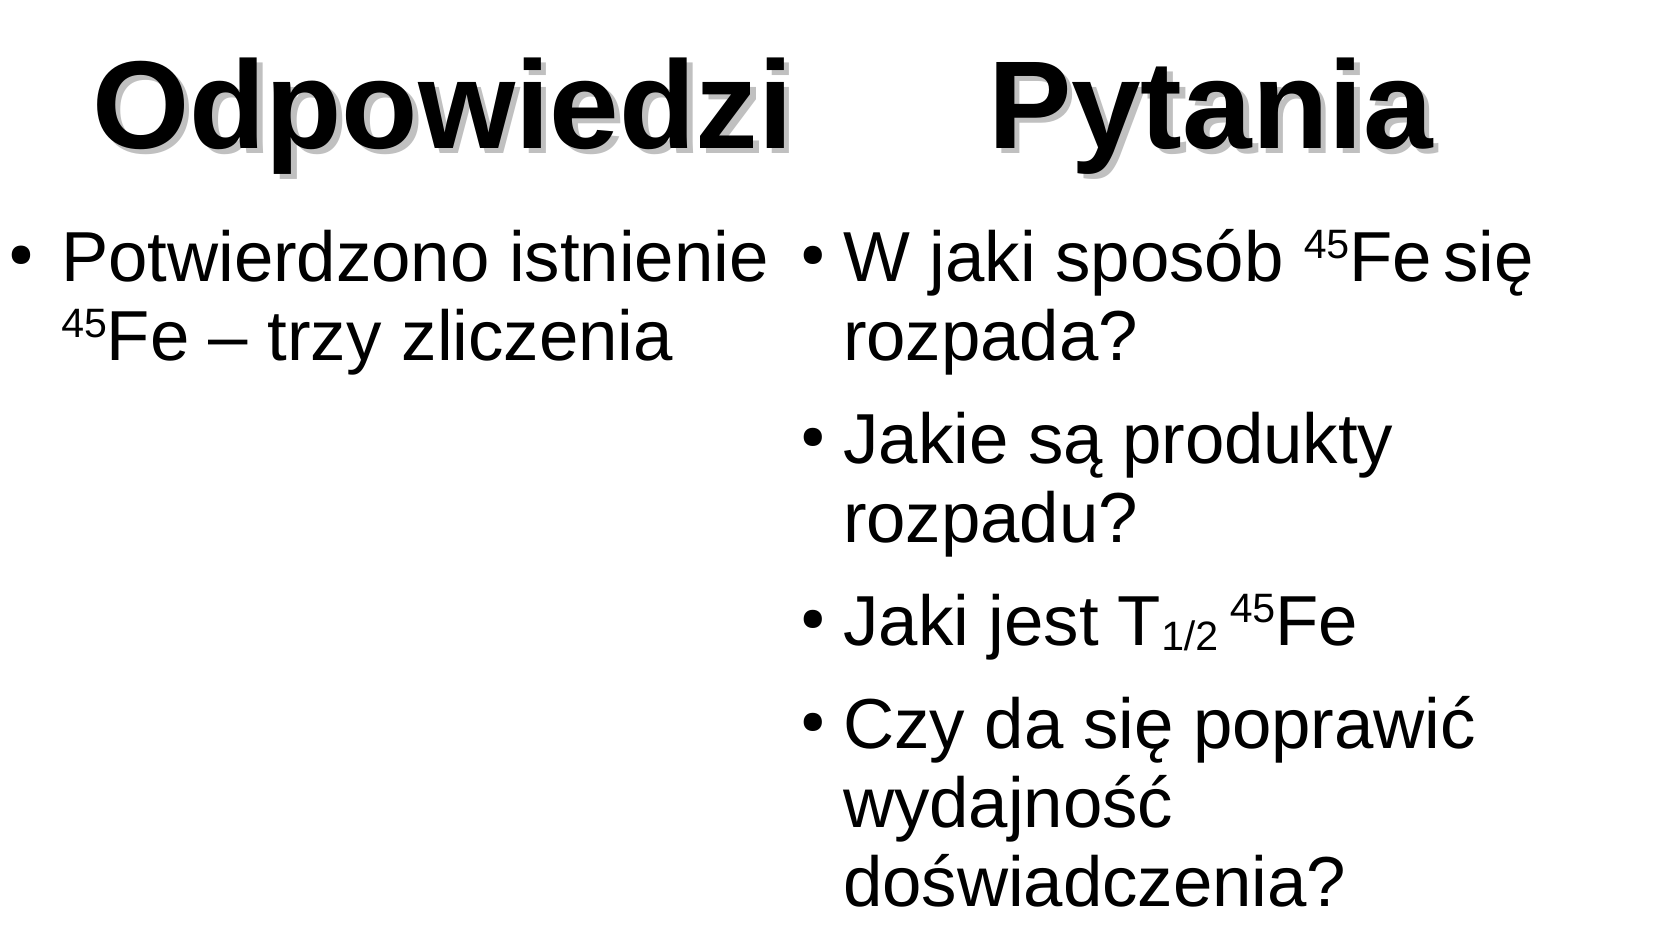

# Odpowiedzi
Pytania
Potwierdzono istnienie 45Fe – trzy zliczenia
W jaki sposób 45Fe się rozpada?
Jakie są produkty rozpadu?
Jaki jest T1/2 45Fe
Czy da się poprawić wydajność doświadczenia?